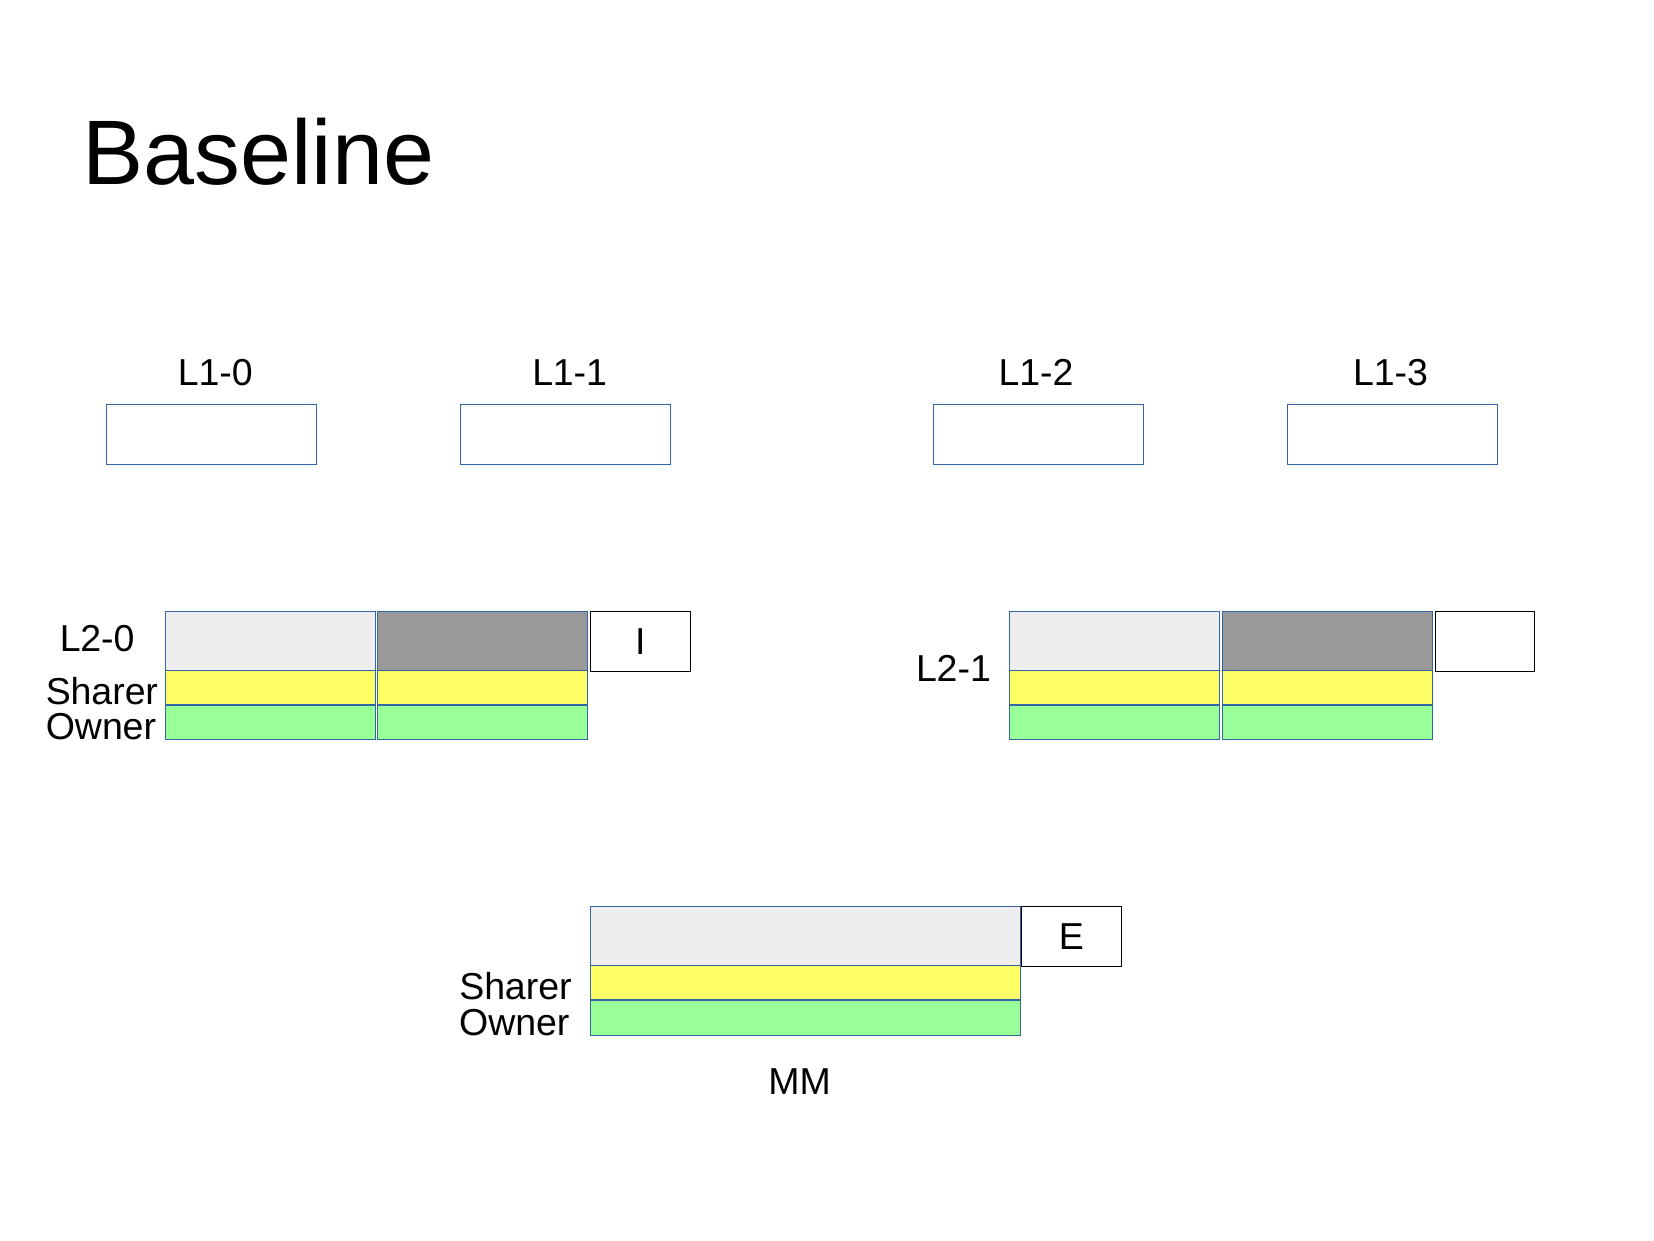

# Baseline
L1-0
L1-1
L1-2
L1-3
L2-0
I
L2-1
Sharer
Owner
E
Sharer
Owner
MM